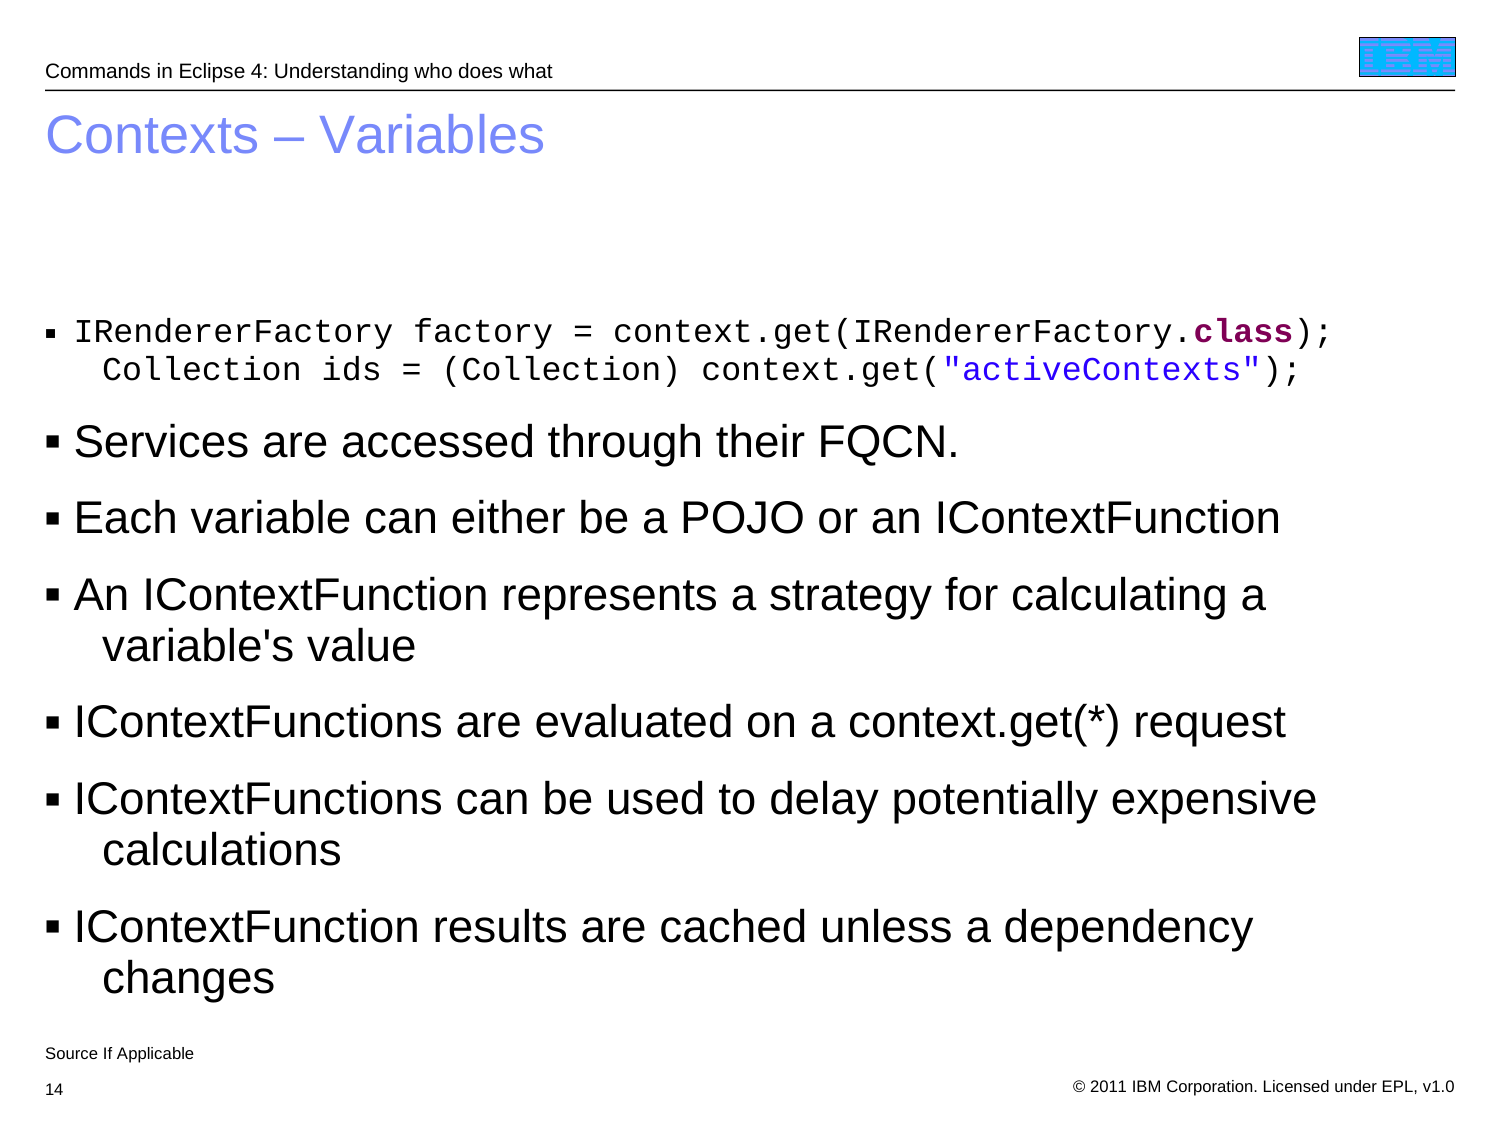

Commands in Eclipse 4: Understanding who does what
# Contexts – Variables
IRendererFactory factory = context.get(IRendererFactory.class);
Collection ids = (Collection) context.get("activeContexts");
Services are accessed through their FQCN.
Each variable can either be a POJO or an IContextFunction
An IContextFunction represents a strategy for calculating a variable's value
IContextFunctions are evaluated on a context.get(*) request
IContextFunctions can be used to delay potentially expensive calculations
IContextFunction results are cached unless a dependency changes
 Source If Applicable
14